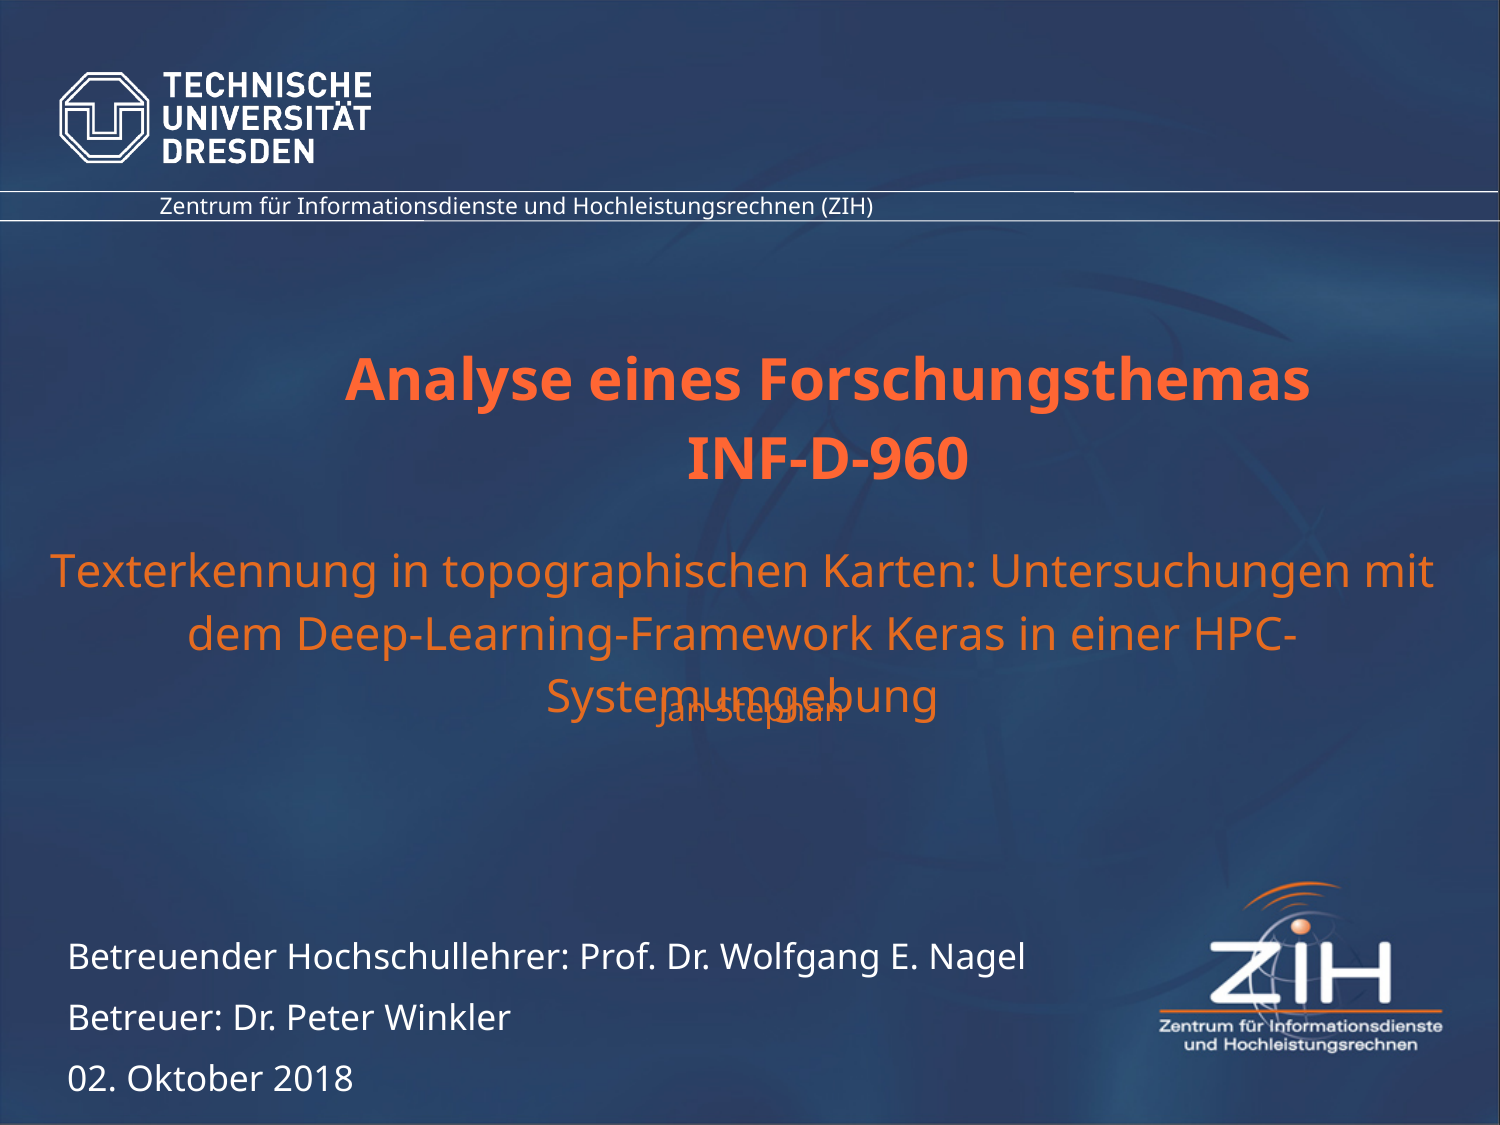

Analyse eines Forschungsthemas
INF-D-960
Texterkennung in topographischen Karten: Untersuchungen mit dem Deep-Learning-Framework Keras in einer HPC-Systemumgebung
Jan Stephan
Betreuender Hochschullehrer: Prof. Dr. Wolfgang E. Nagel
Betreuer: Dr. Peter Winkler
02. Oktober 2018